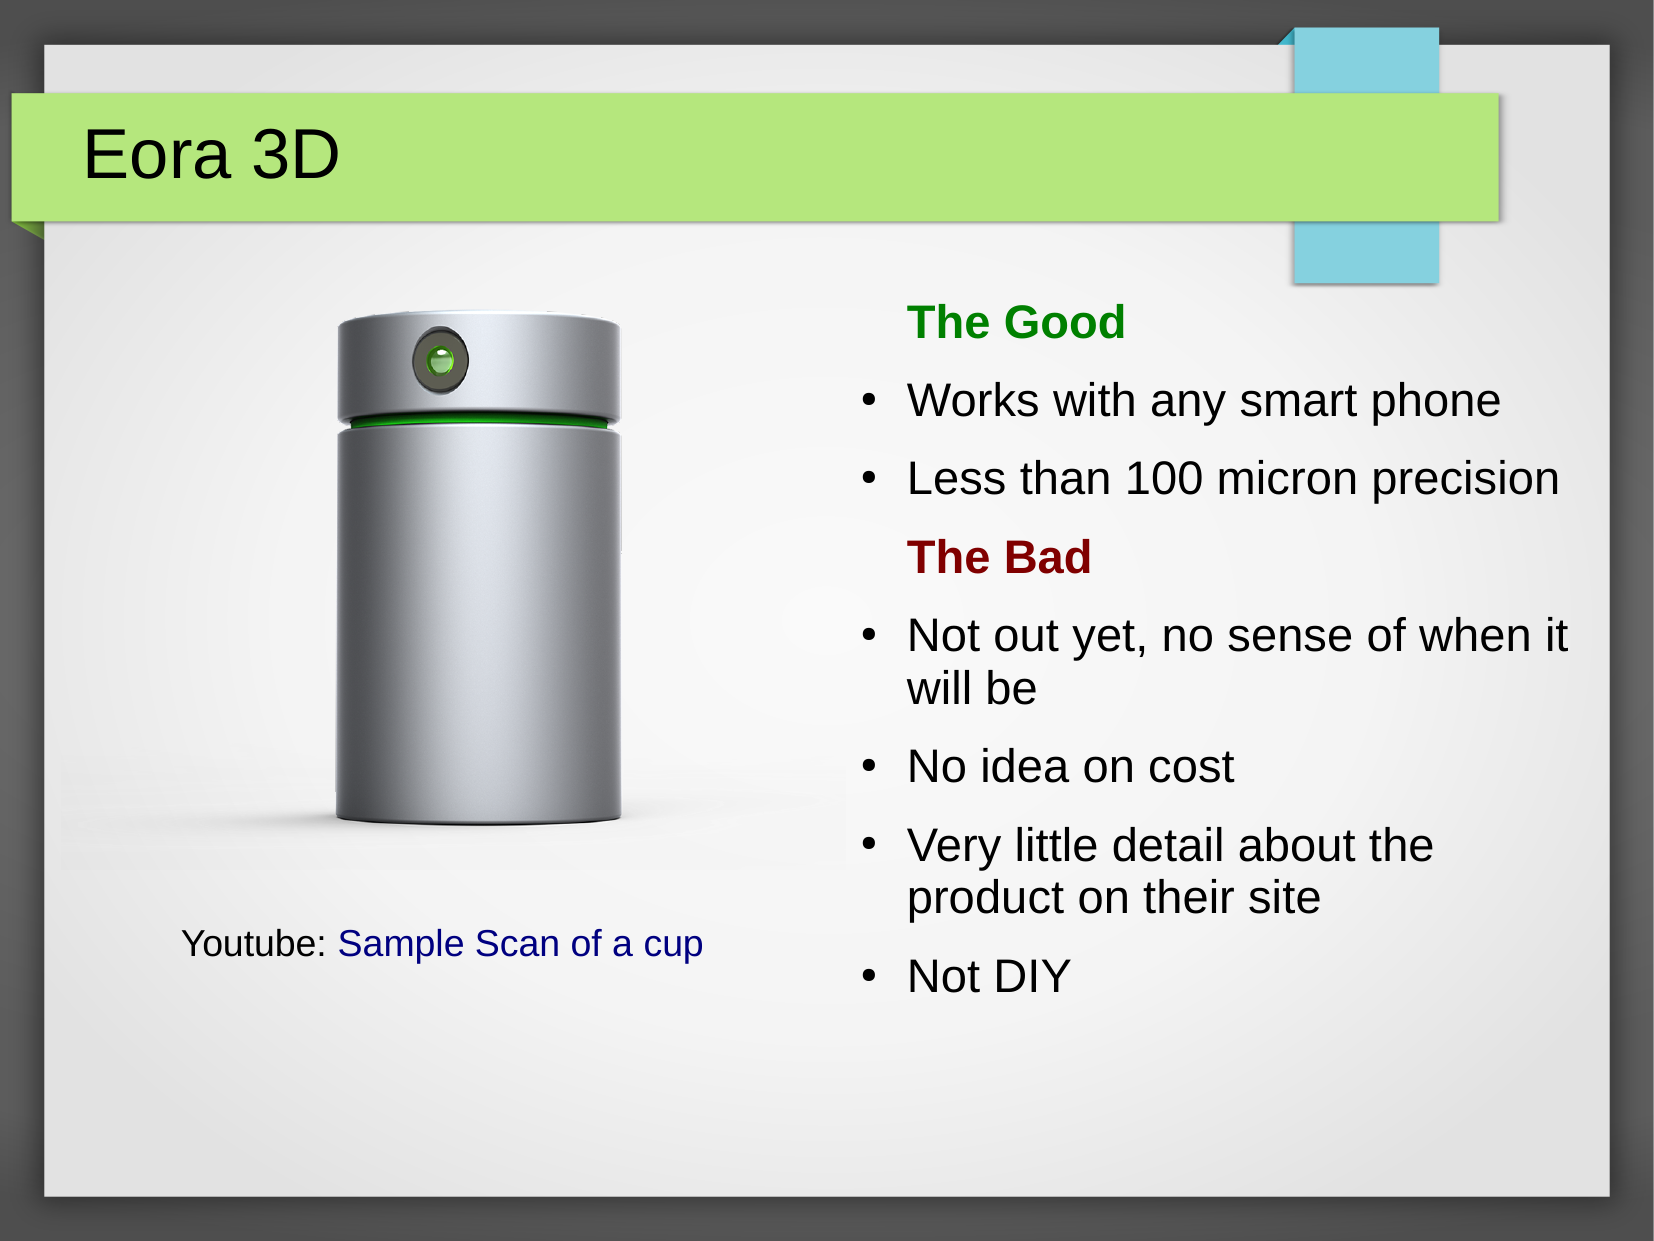

# Eora 3D
The Good
Works with any smart phone
Less than 100 micron precision
The Bad
Not out yet, no sense of when it will be
No idea on cost
Very little detail about the product on their site
Not DIY
Youtube: Sample Scan of a cup